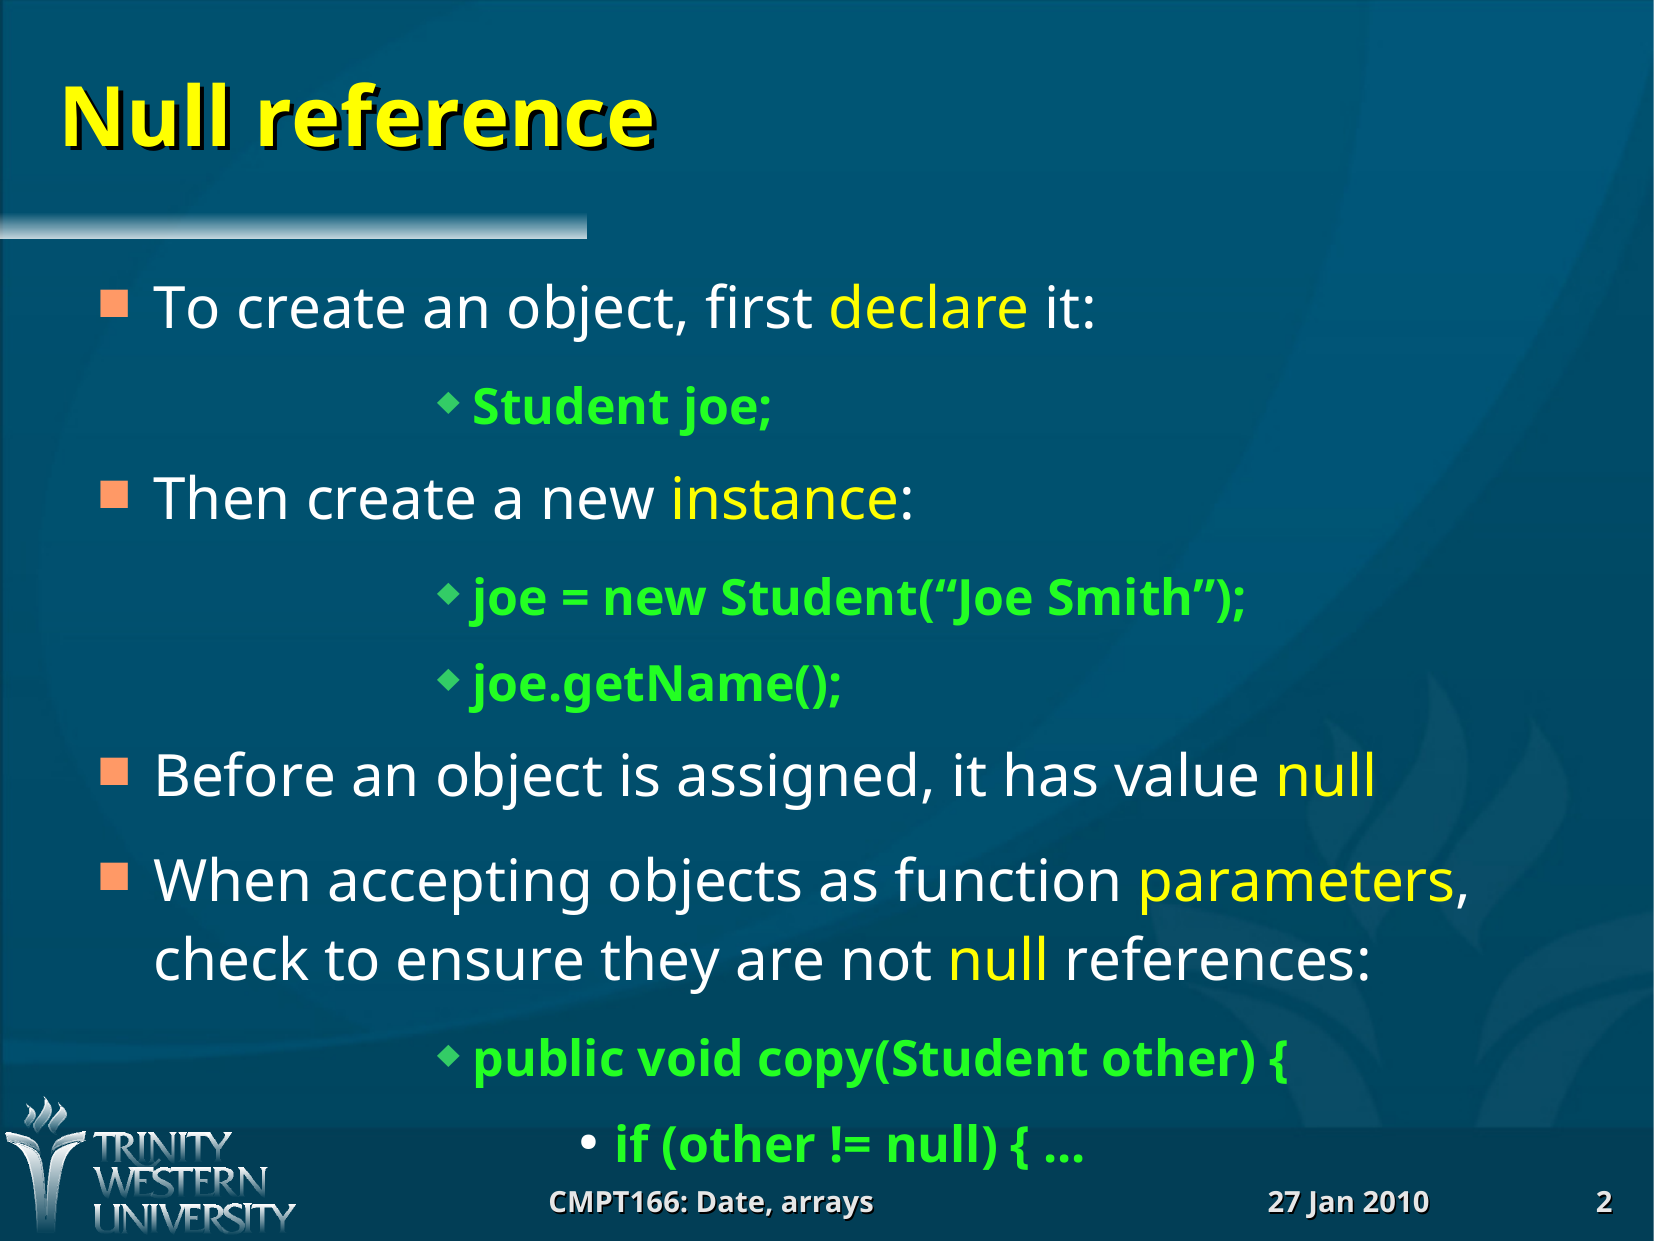

# Null reference
To create an object, first declare it:
Student joe;
Then create a new instance:
joe = new Student(“Joe Smith”);
joe.getName();
Before an object is assigned, it has value null
When accepting objects as function parameters, check to ensure they are not null references:
public void copy(Student other) {
if (other != null) { ...
CMPT166: Date, arrays
27 Jan 2010
2